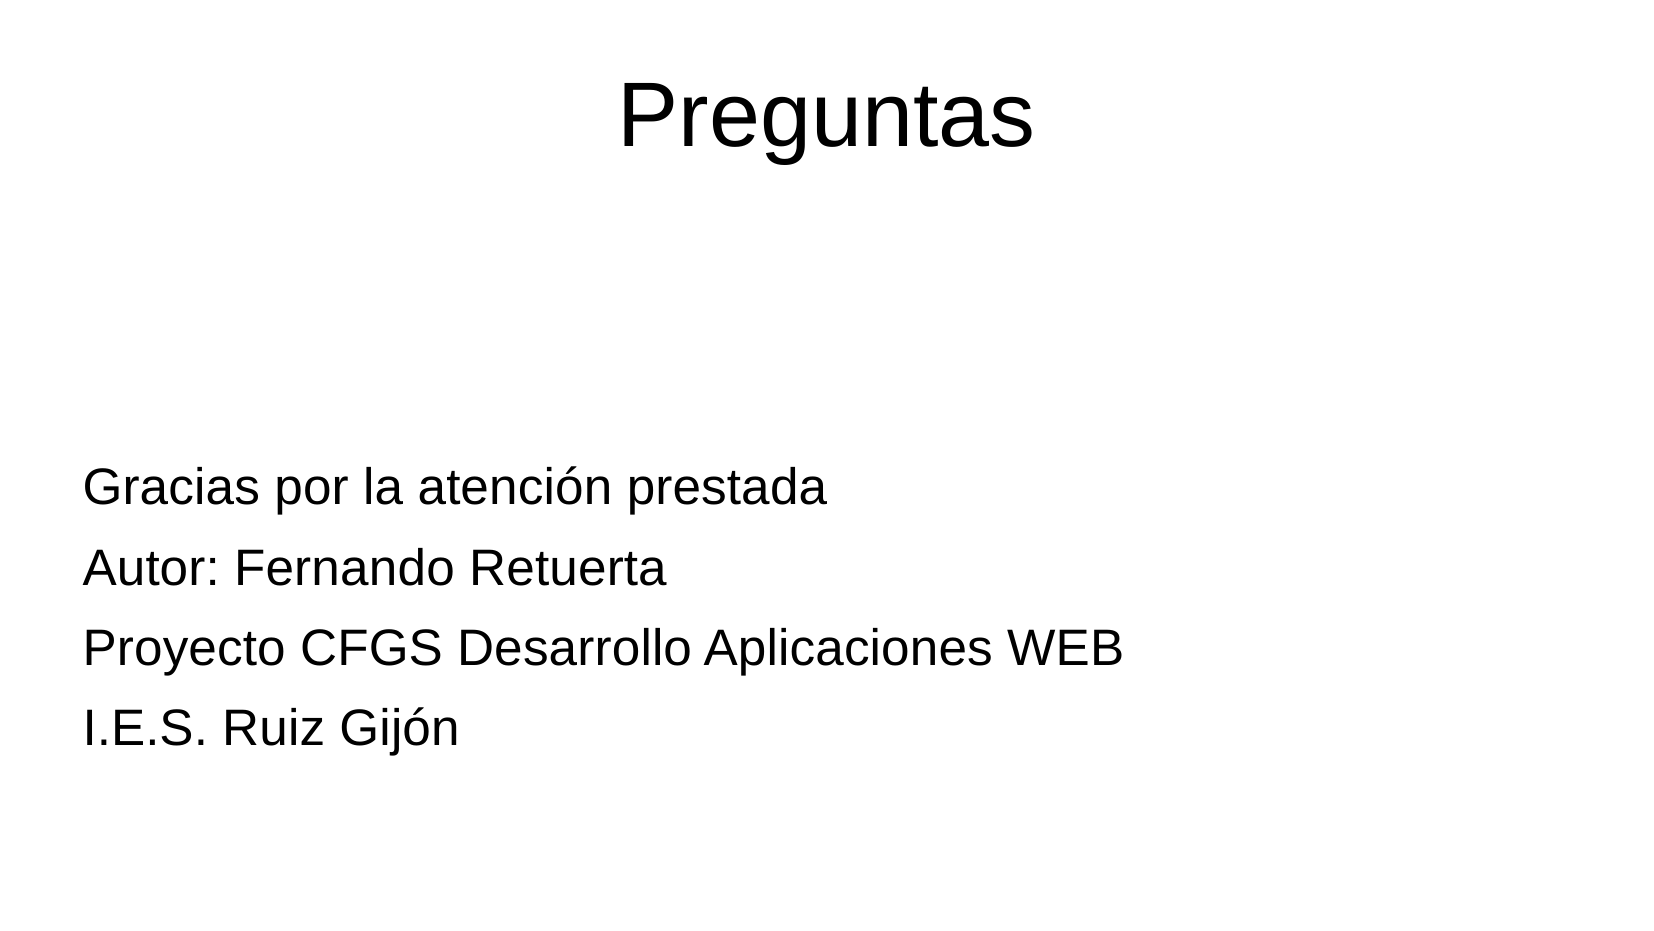

# Preguntas
Gracias por la atención prestada
Autor: Fernando Retuerta
Proyecto CFGS Desarrollo Aplicaciones WEB
I.E.S. Ruiz Gijón